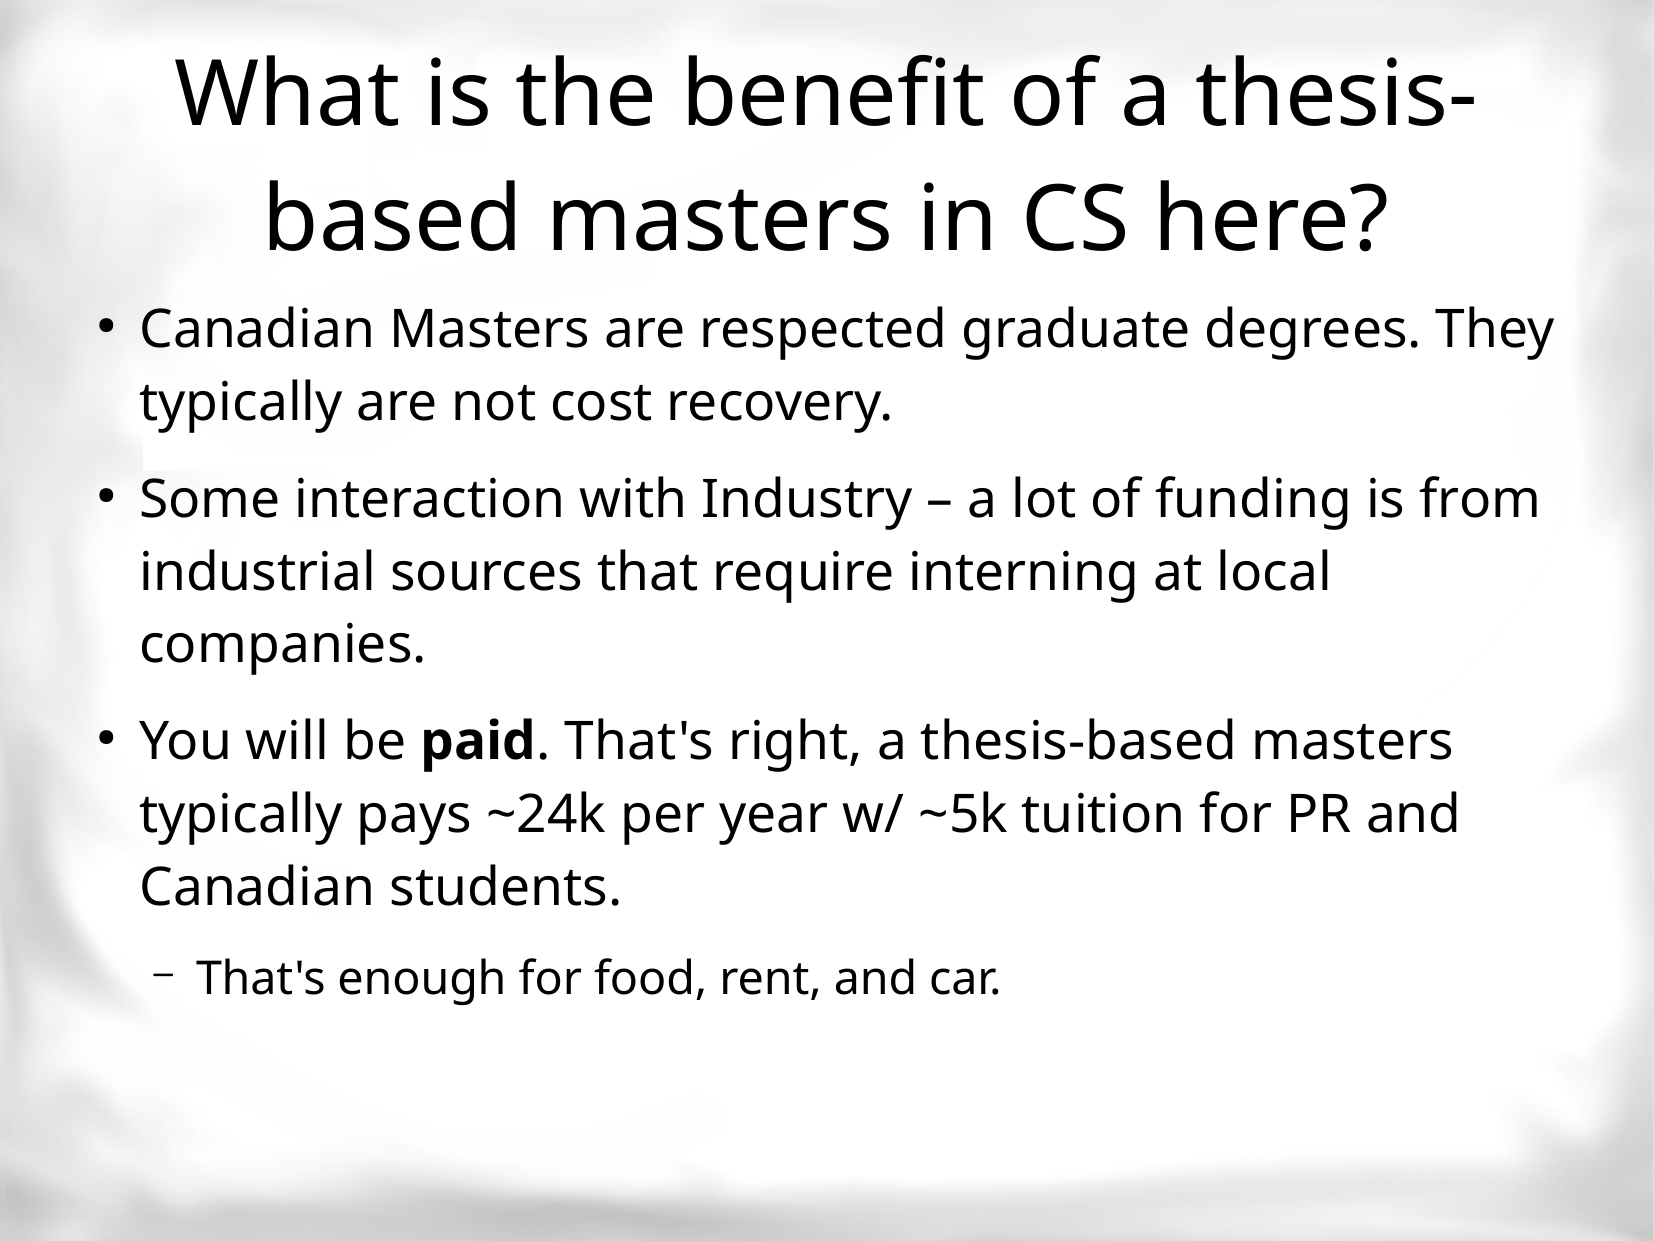

# What is the benefit of a thesis-based masters in CS here?
Canadian Masters are respected graduate degrees. They typically are not cost recovery.
Some interaction with Industry – a lot of funding is from industrial sources that require interning at local companies.
You will be paid. That's right, a thesis-based masters typically pays ~24k per year w/ ~5k tuition for PR and Canadian students.
That's enough for food, rent, and car.